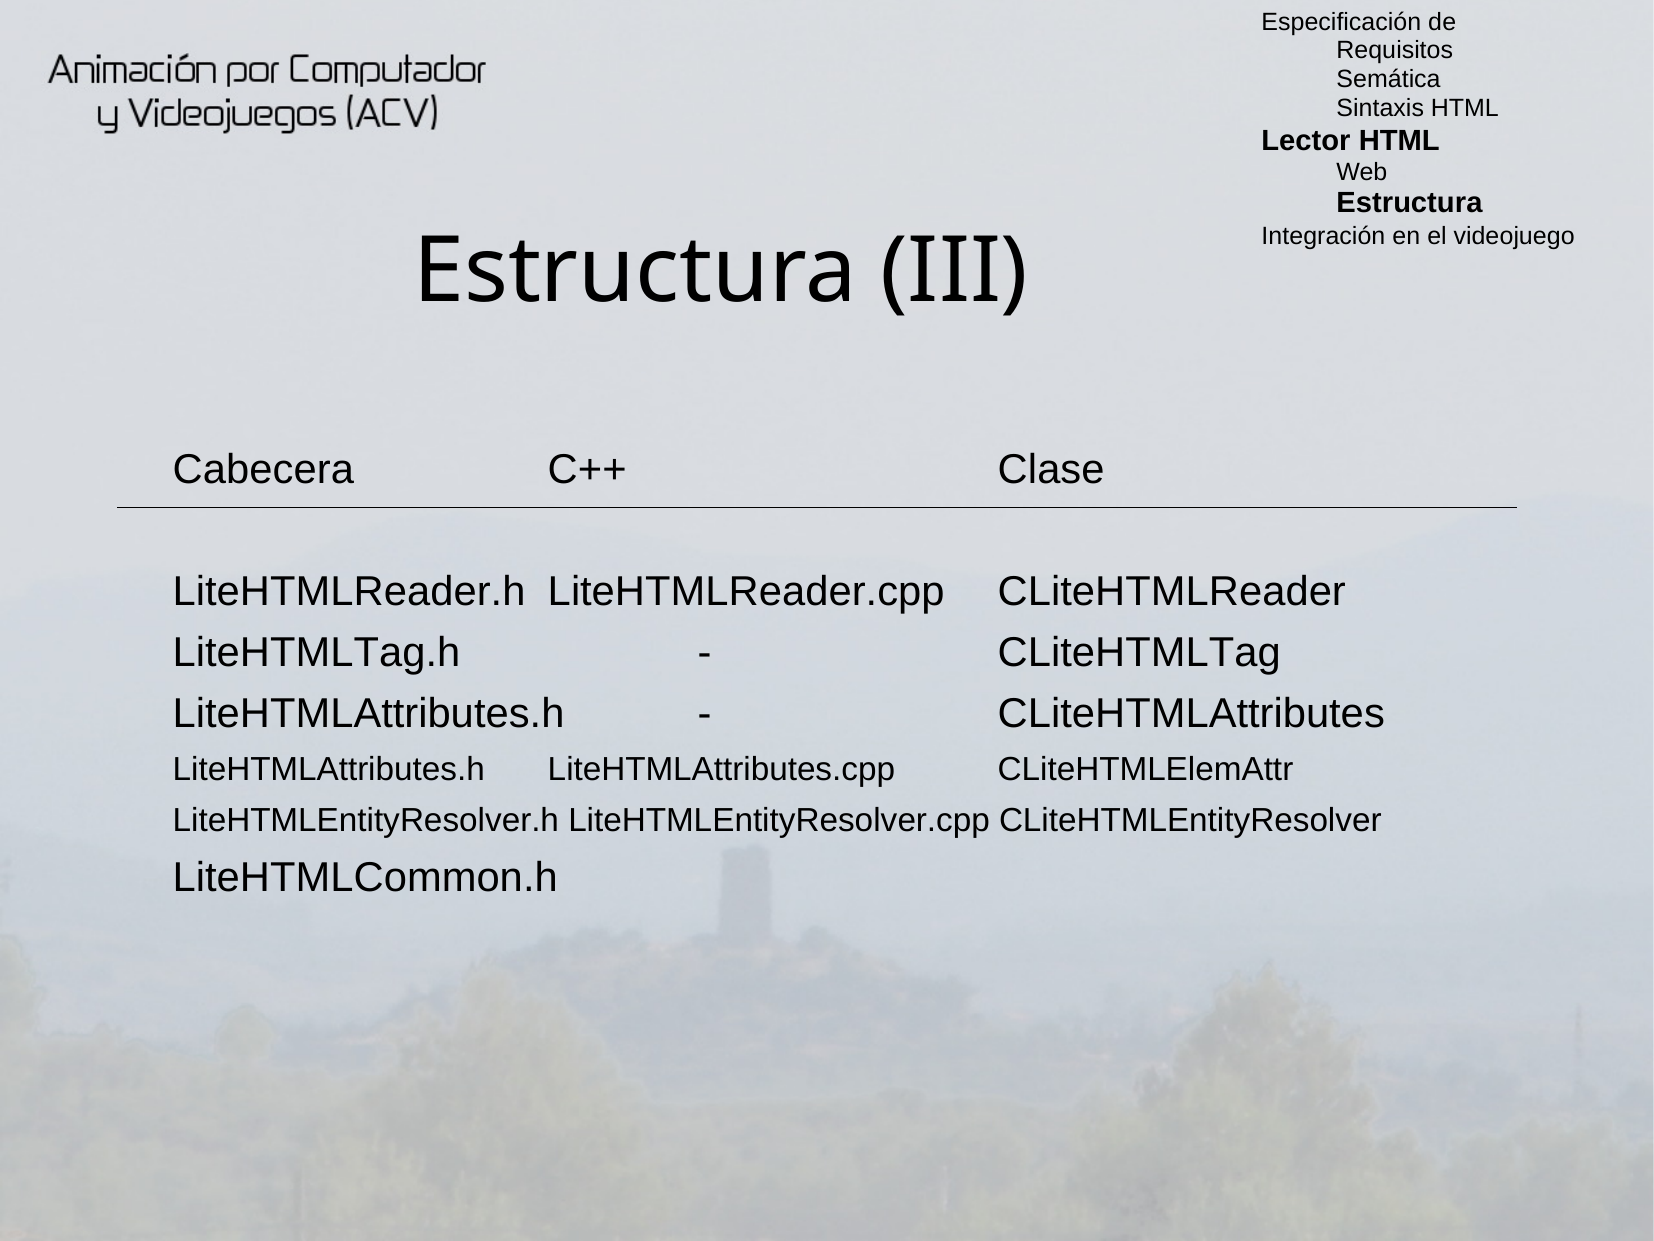

Especificación de
Requisitos
Semática
Sintaxis HTML
Lector HTML
Web
Estructura
Integración en el videojuego
Estructura (III)
# Cabecera		C++			Clase
LiteHTMLReader.h 	LiteHTMLReader.cpp 	CLiteHTMLReader
LiteHTMLTag.h 		-		CLiteHTMLTag
LiteHTMLAttributes.h 	-	 	CLiteHTMLAttributes
LiteHTMLAttributes.h 	LiteHTMLAttributes.cpp 	CLiteHTMLElemAttr
LiteHTMLEntityResolver.h LiteHTMLEntityResolver.cpp CLiteHTMLEntityResolver
LiteHTMLCommon.h